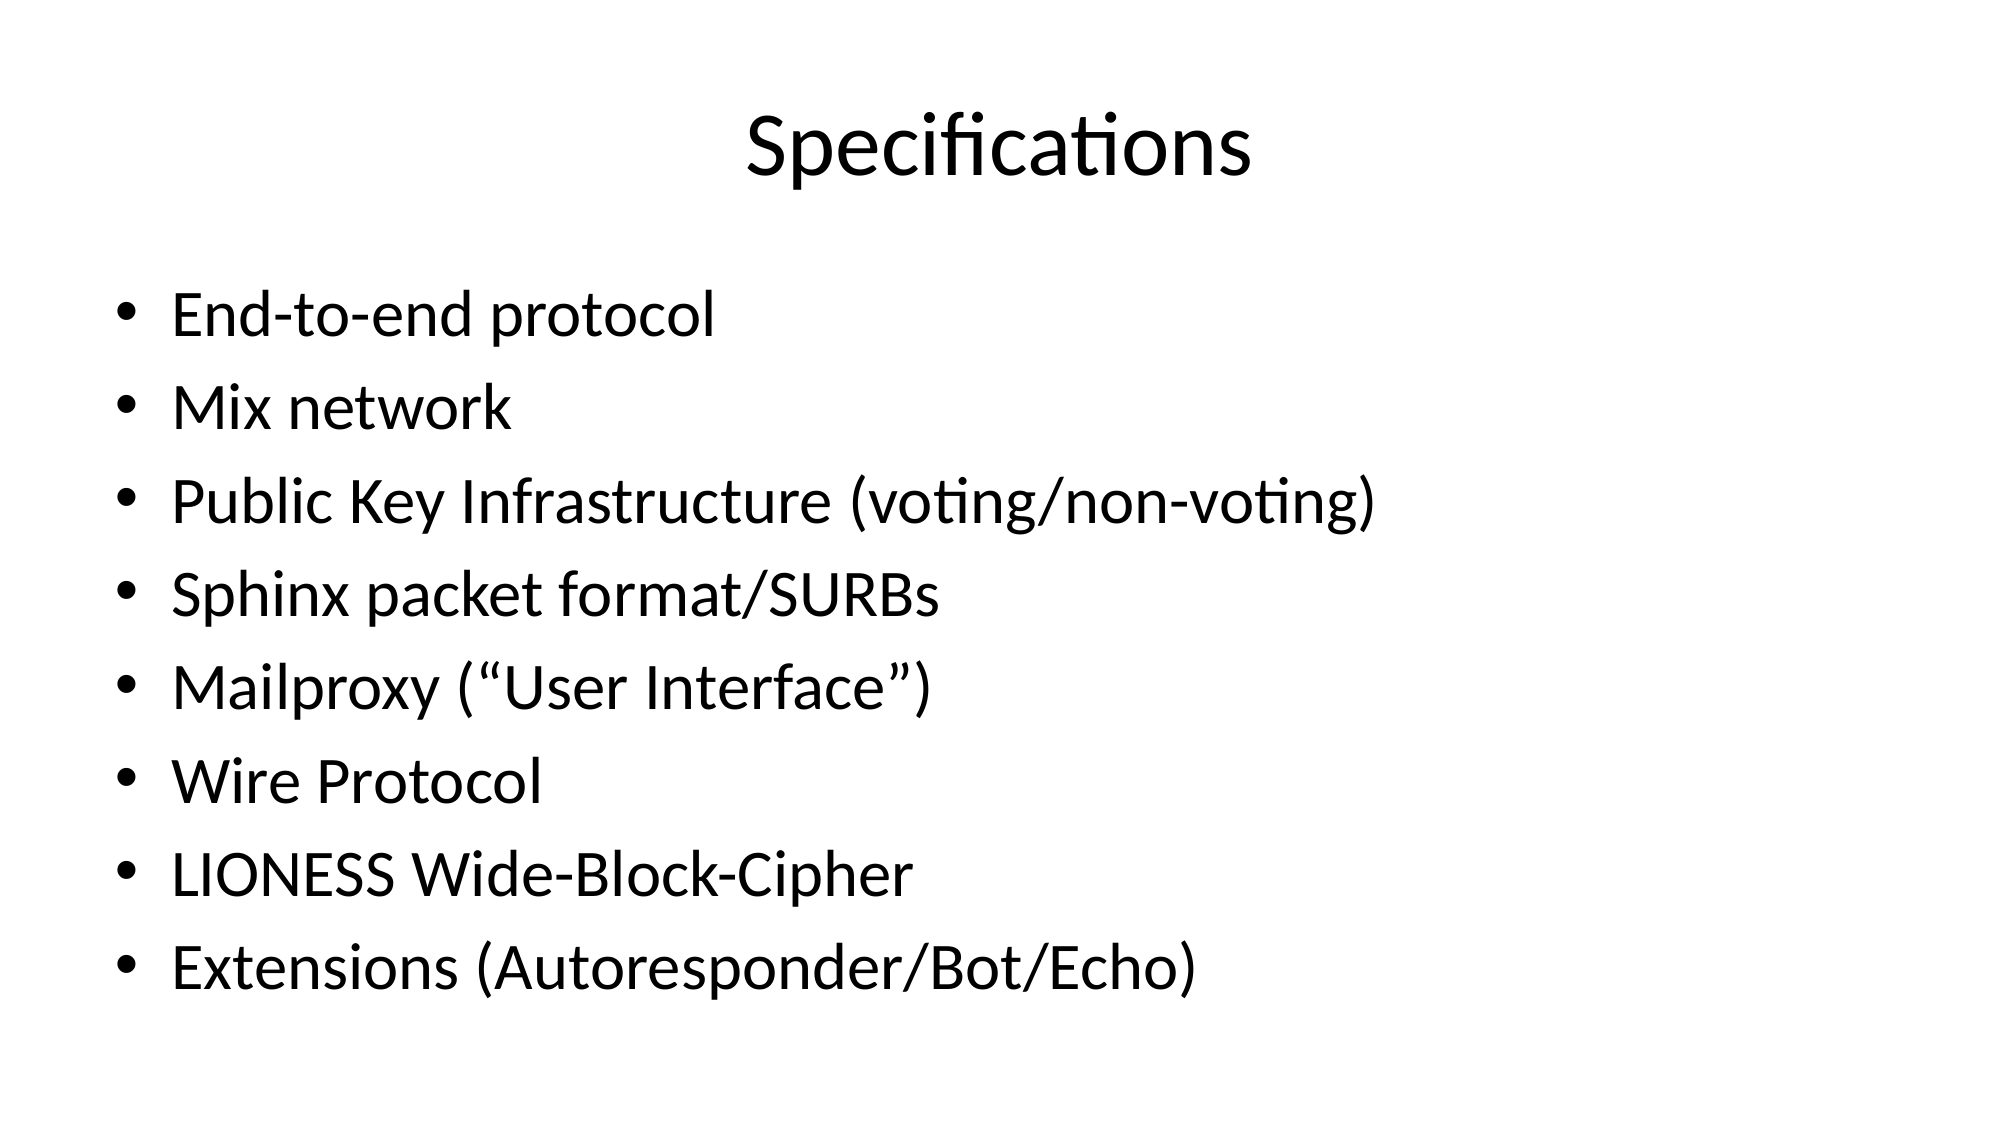

Specifications
End-to-end protocol
Mix network
Public Key Infrastructure (voting/non-voting)
Sphinx packet format/SURBs
Mailproxy (“User Interface”)
Wire Protocol
LIONESS Wide-Block-Cipher
Extensions (Autoresponder/Bot/Echo)